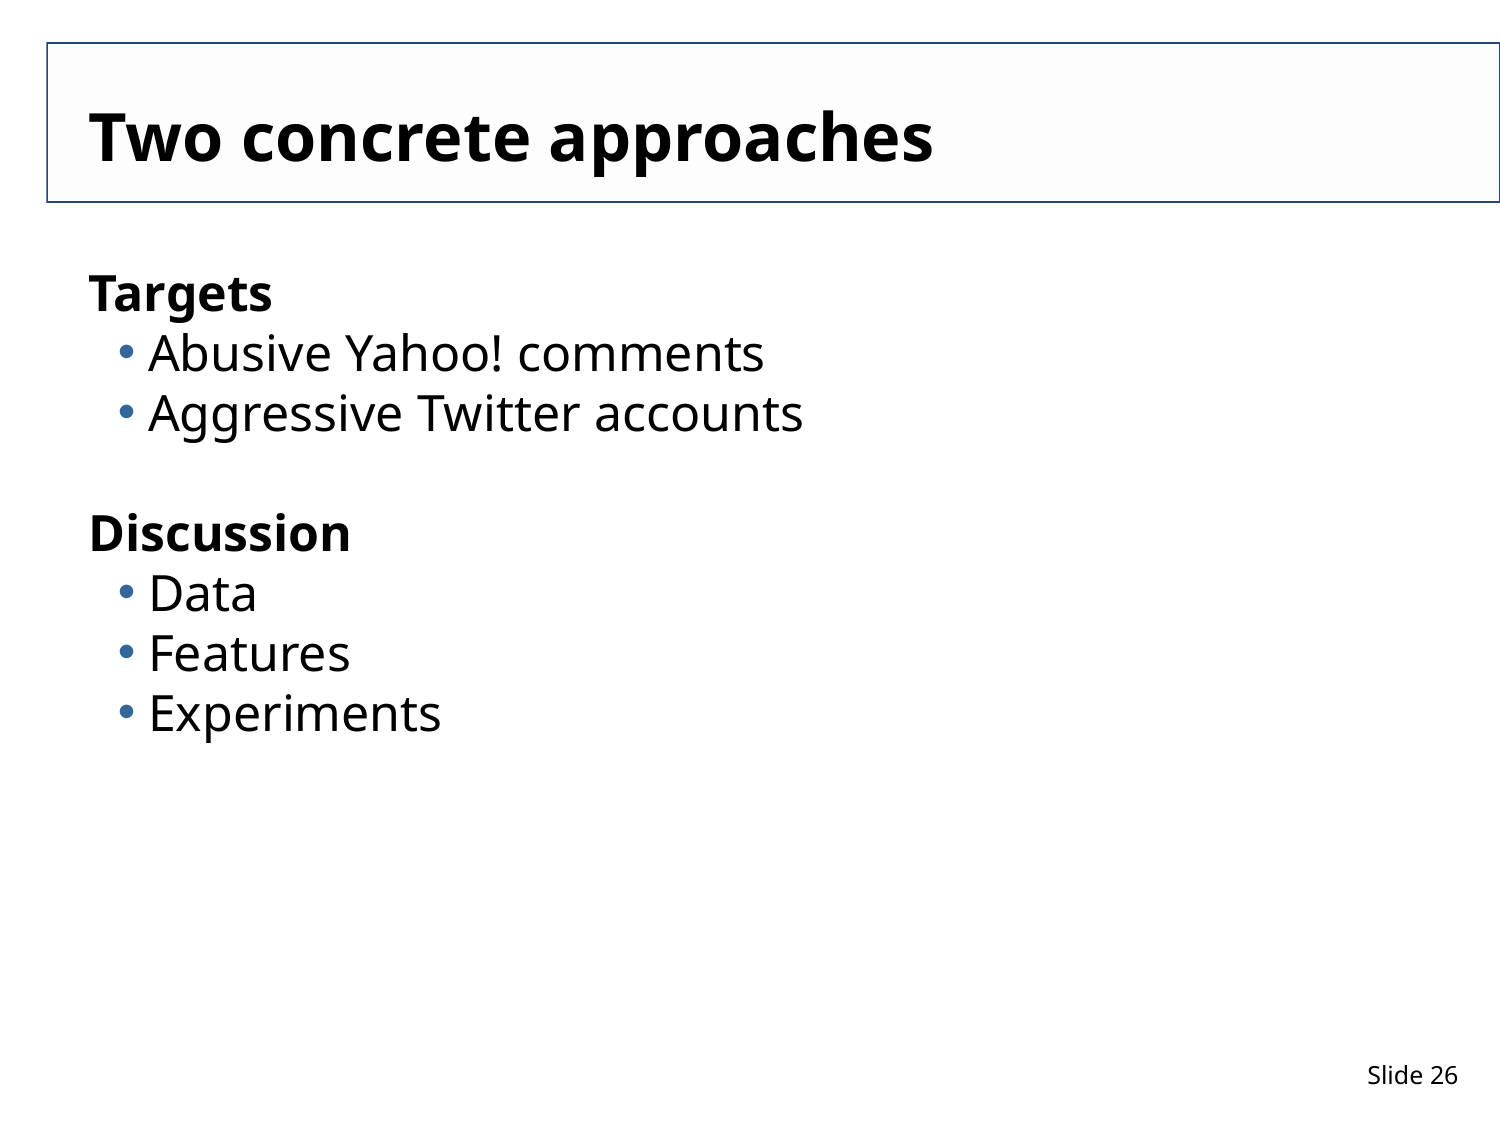

Two concrete approaches
Targets
Abusive Yahoo! comments
Aggressive Twitter accounts
Discussion
Data
Features
Experiments